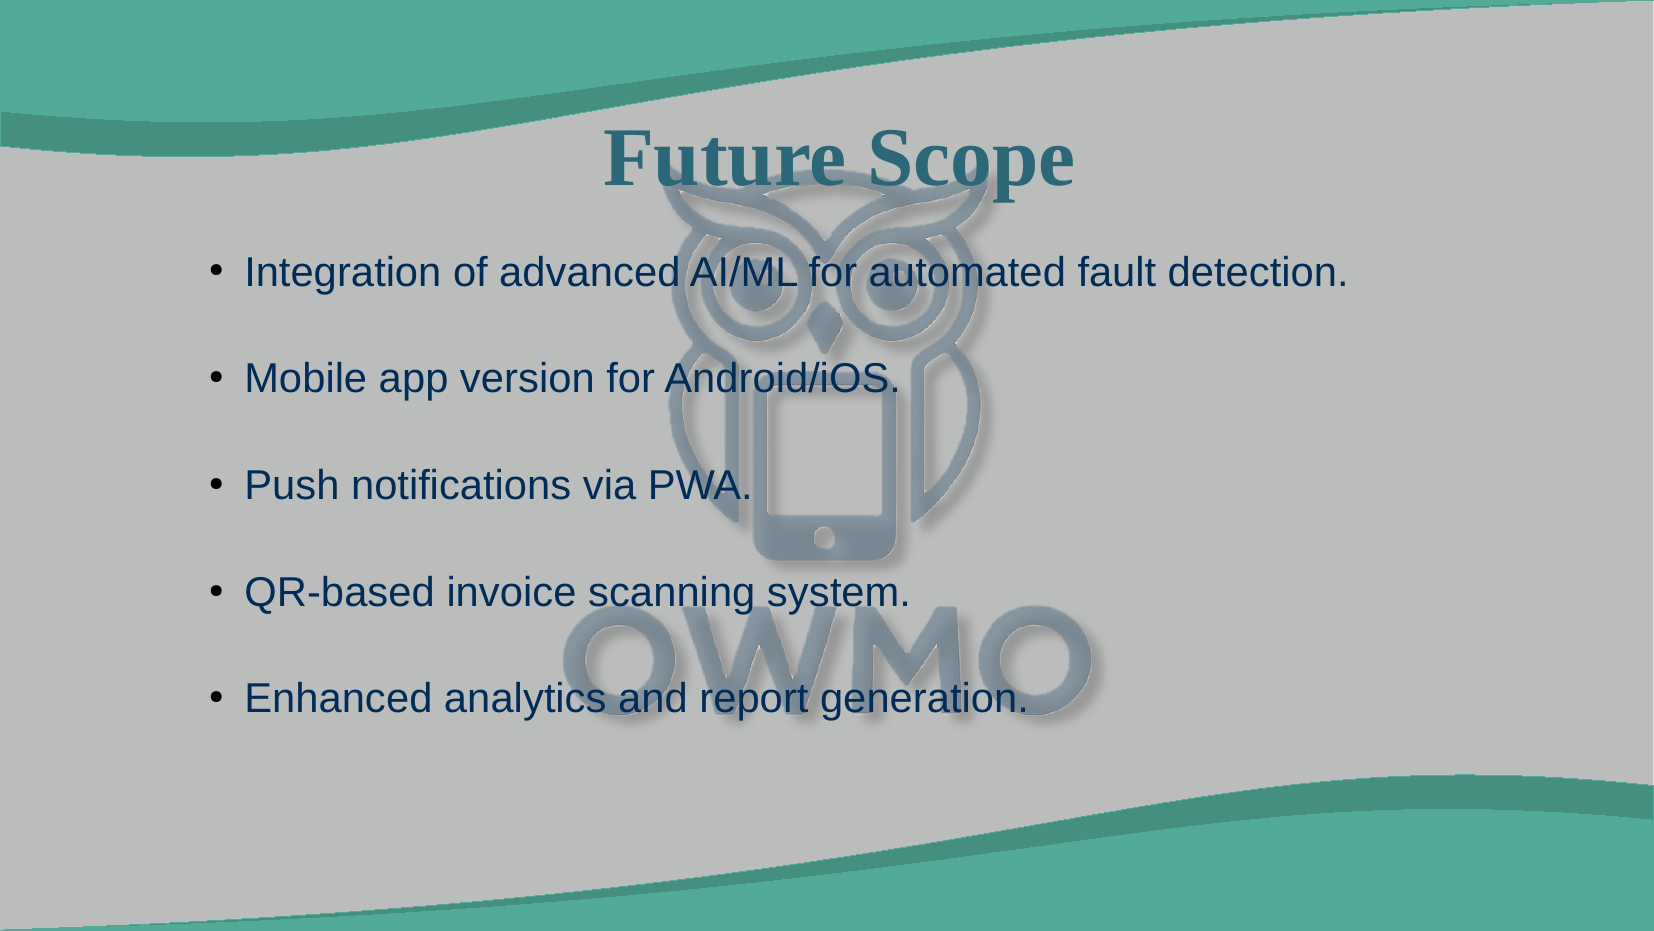

Future Scope
Integration of advanced AI/ML for automated fault detection.
Mobile app version for Android/iOS.
Push notifications via PWA.
QR-based invoice scanning system.
Enhanced analytics and report generation.